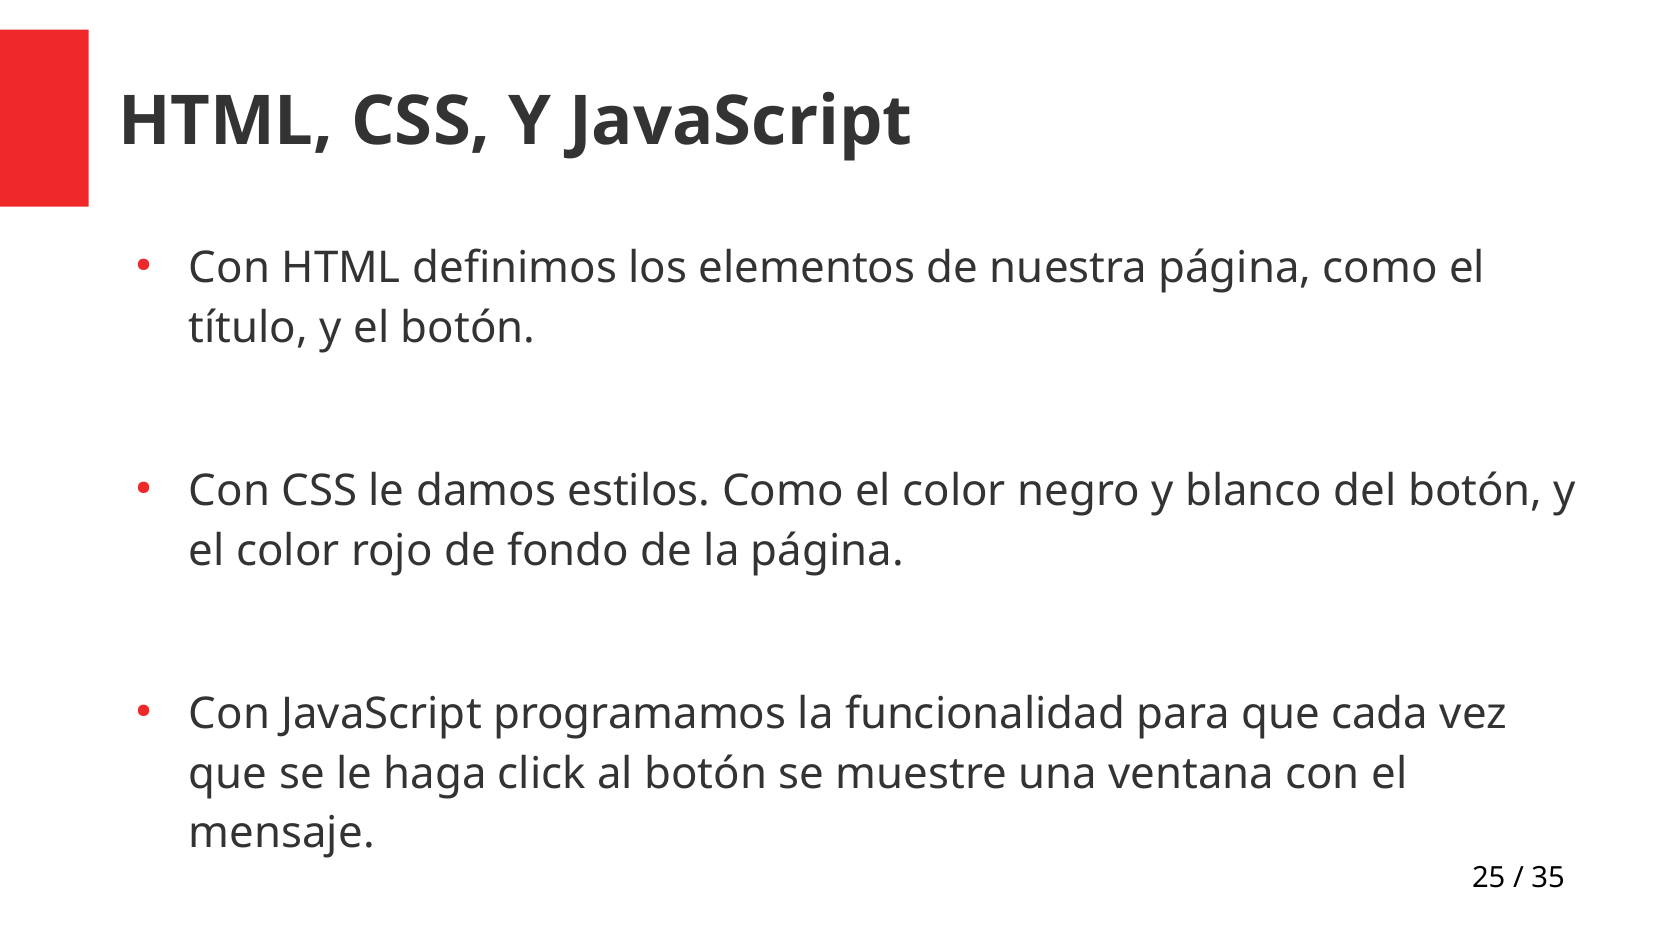

# HTML, CSS, Y JavaScript
Con HTML definimos los elementos de nuestra página, como el título, y el botón.
Con CSS le damos estilos. Como el color negro y blanco del botón, y el color rojo de fondo de la página.
Con JavaScript programamos la funcionalidad para que cada vez que se le haga click al botón se muestre una ventana con el mensaje.
25